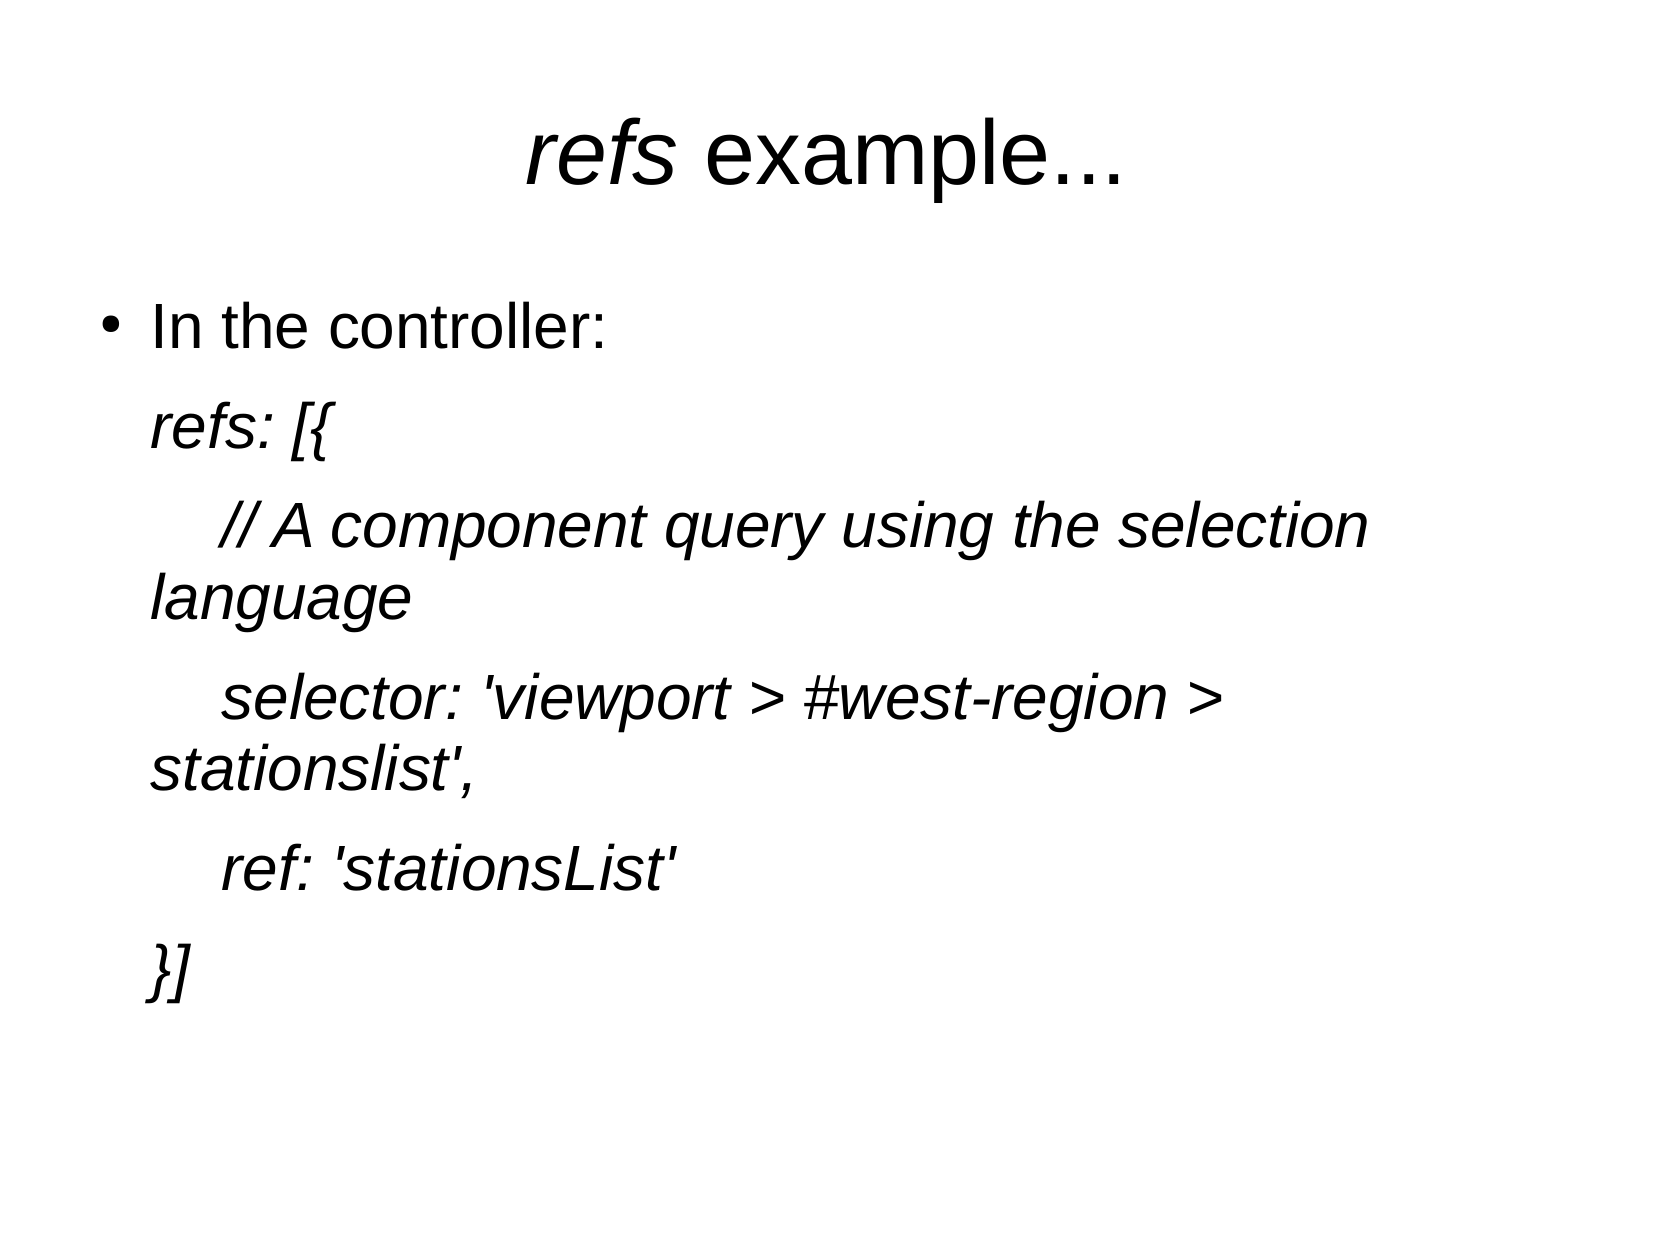

# refs example...
In the controller:
refs: [{
 // A component query using the selection language
 selector: 'viewport > #west-region > stationslist',
 ref: 'stationsList'
}]